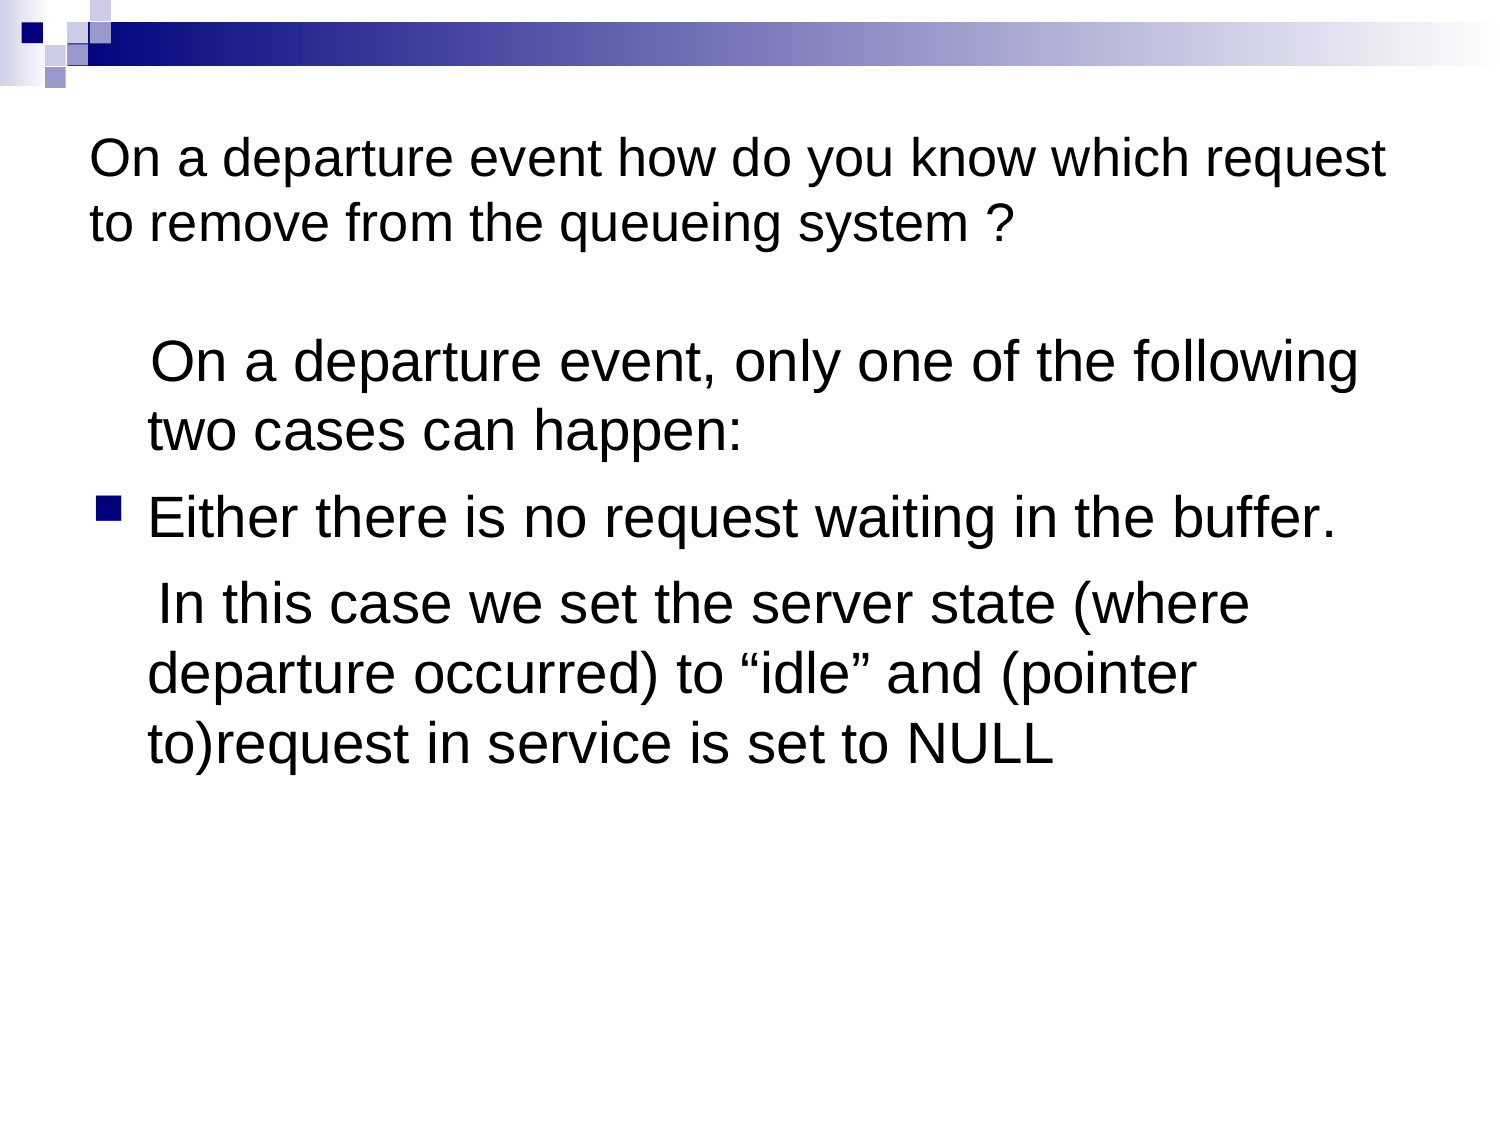

# On a departure event how do you know which request to remove from the queueing system ?
 On a departure event, only one of the following two cases can happen:
Either there is no request waiting in the buffer.
 In this case we set the server state (where departure occurred) to “idle” and (pointer to)request in service is set to NULL